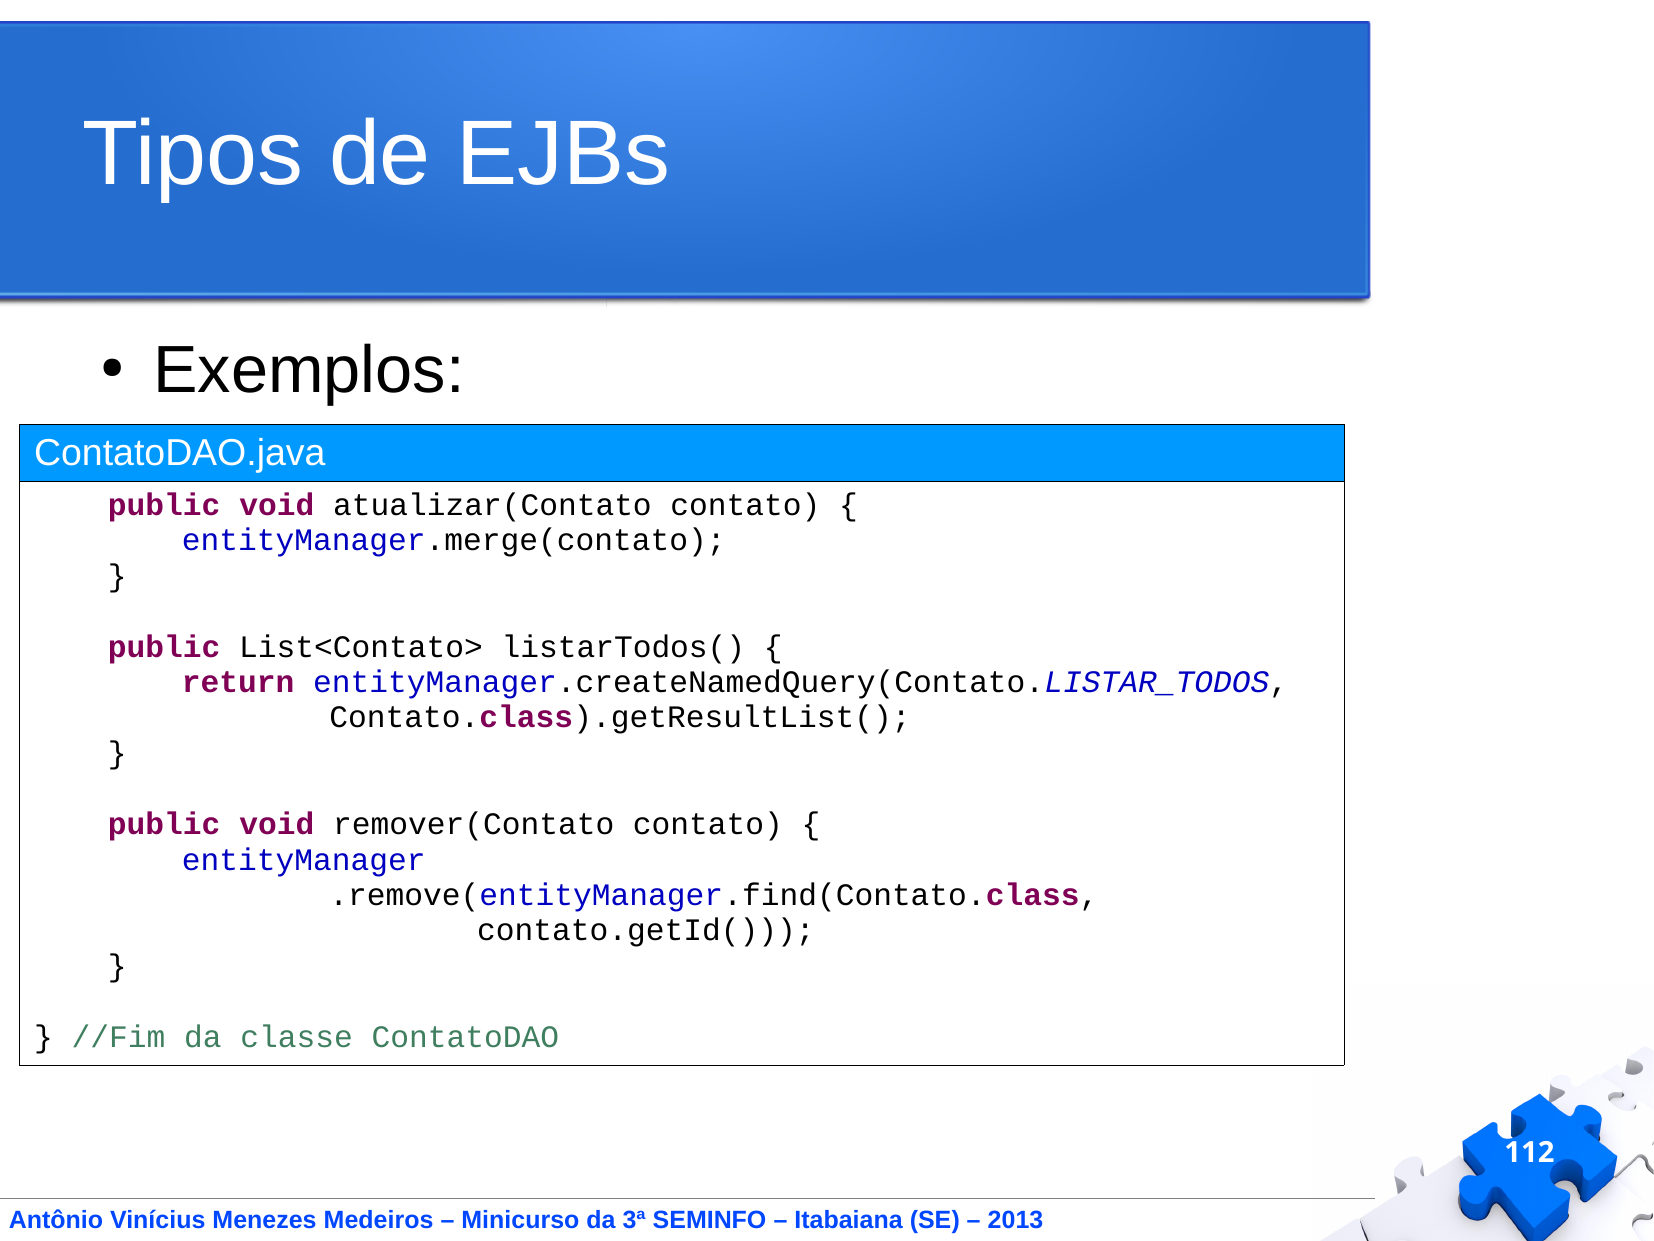

# Tipos de EJBs
Exemplos:
| ContatoDAO.java |
| --- |
| public void atualizar(Contato contato) { entityManager.merge(contato); } public List<Contato> listarTodos() { return entityManager.createNamedQuery(Contato.LISTAR\_TODOS, Contato.class).getResultList(); } public void remover(Contato contato) { entityManager .remove(entityManager.find(Contato.class, contato.getId())); } } //Fim da classe ContatoDAO |
112